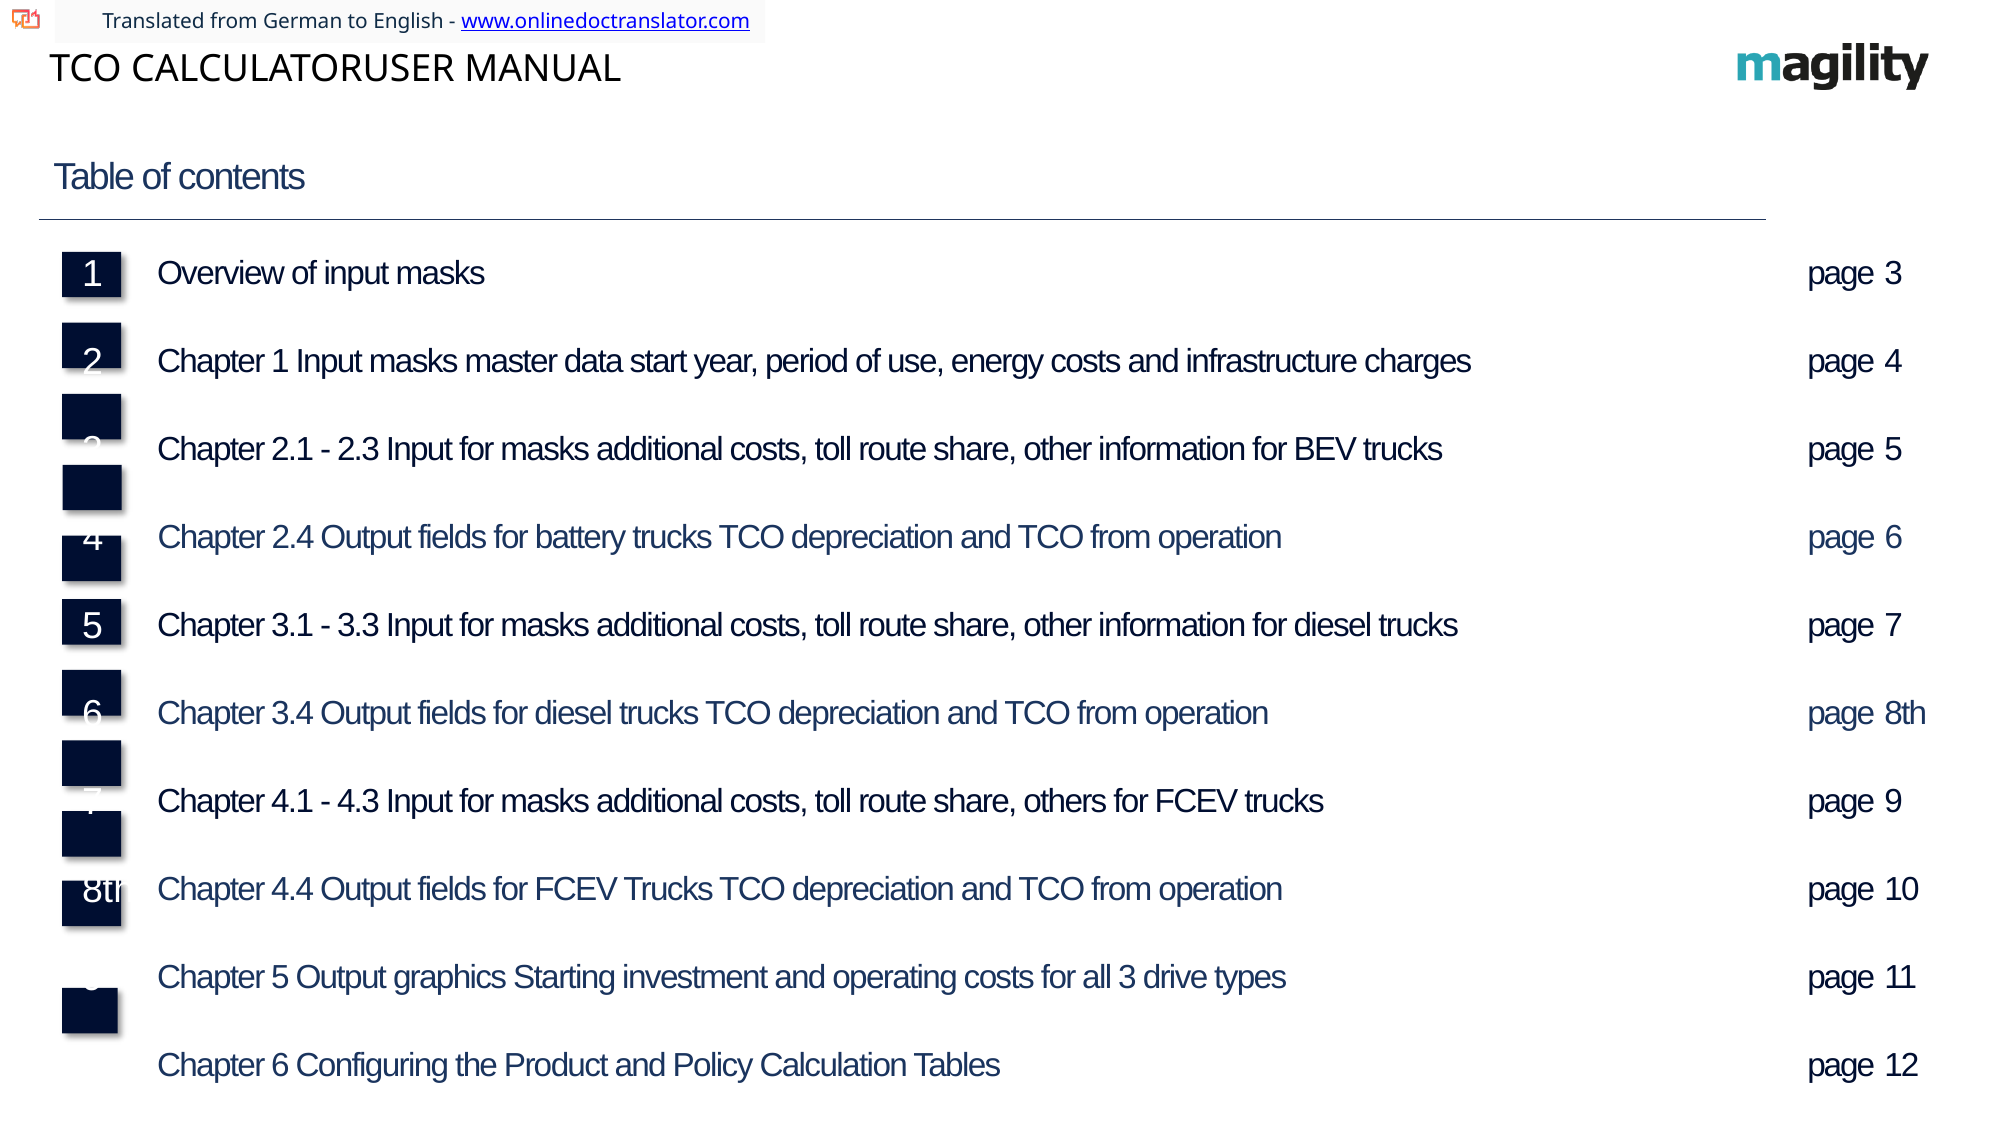

Translated from German to English - www.onlinedoctranslator.com
TCO CALCULATORUSER MANUAL
Table of contents
| 1 | Overview of input masks | page 3 |
| --- | --- | --- |
| | | |
| 2 | Chapter 1 Input masks master data start year, period of use, energy costs and infrastructure charges | page 4 |
| | | |
| 3 | Chapter 2.1 - 2.3 Input for masks additional costs, toll route share, other information for BEV trucks | page 5 |
| | | |
| 4 | Chapter 2.4 Output fields for battery trucks TCO depreciation and TCO from operation | page 6 |
| | | |
| 5 | Chapter 3.1 - 3.3 Input for masks additional costs, toll route share, other information for diesel trucks | page 7 |
| | | |
| 6 | Chapter 3.4 Output fields for diesel trucks TCO depreciation and TCO from operation | page 8th |
| | | |
| 7 | Chapter 4.1 - 4.3 Input for masks additional costs, toll route share, others for FCEV trucks | page 9 |
| | | |
| 8th | Chapter 4.4 Output fields for FCEV Trucks TCO depreciation and TCO from operation | page 10 |
| | | |
| 9 | Chapter 5 Output graphics Starting investment and operating costs for all 3 drive types | page 11 |
| | | |
| 10 | Chapter 6 Configuring the Product and Policy Calculation Tables | page 12 |
| | | |
| C | Disclaimer | |
| September 29, 2023 | | Page: 2 |